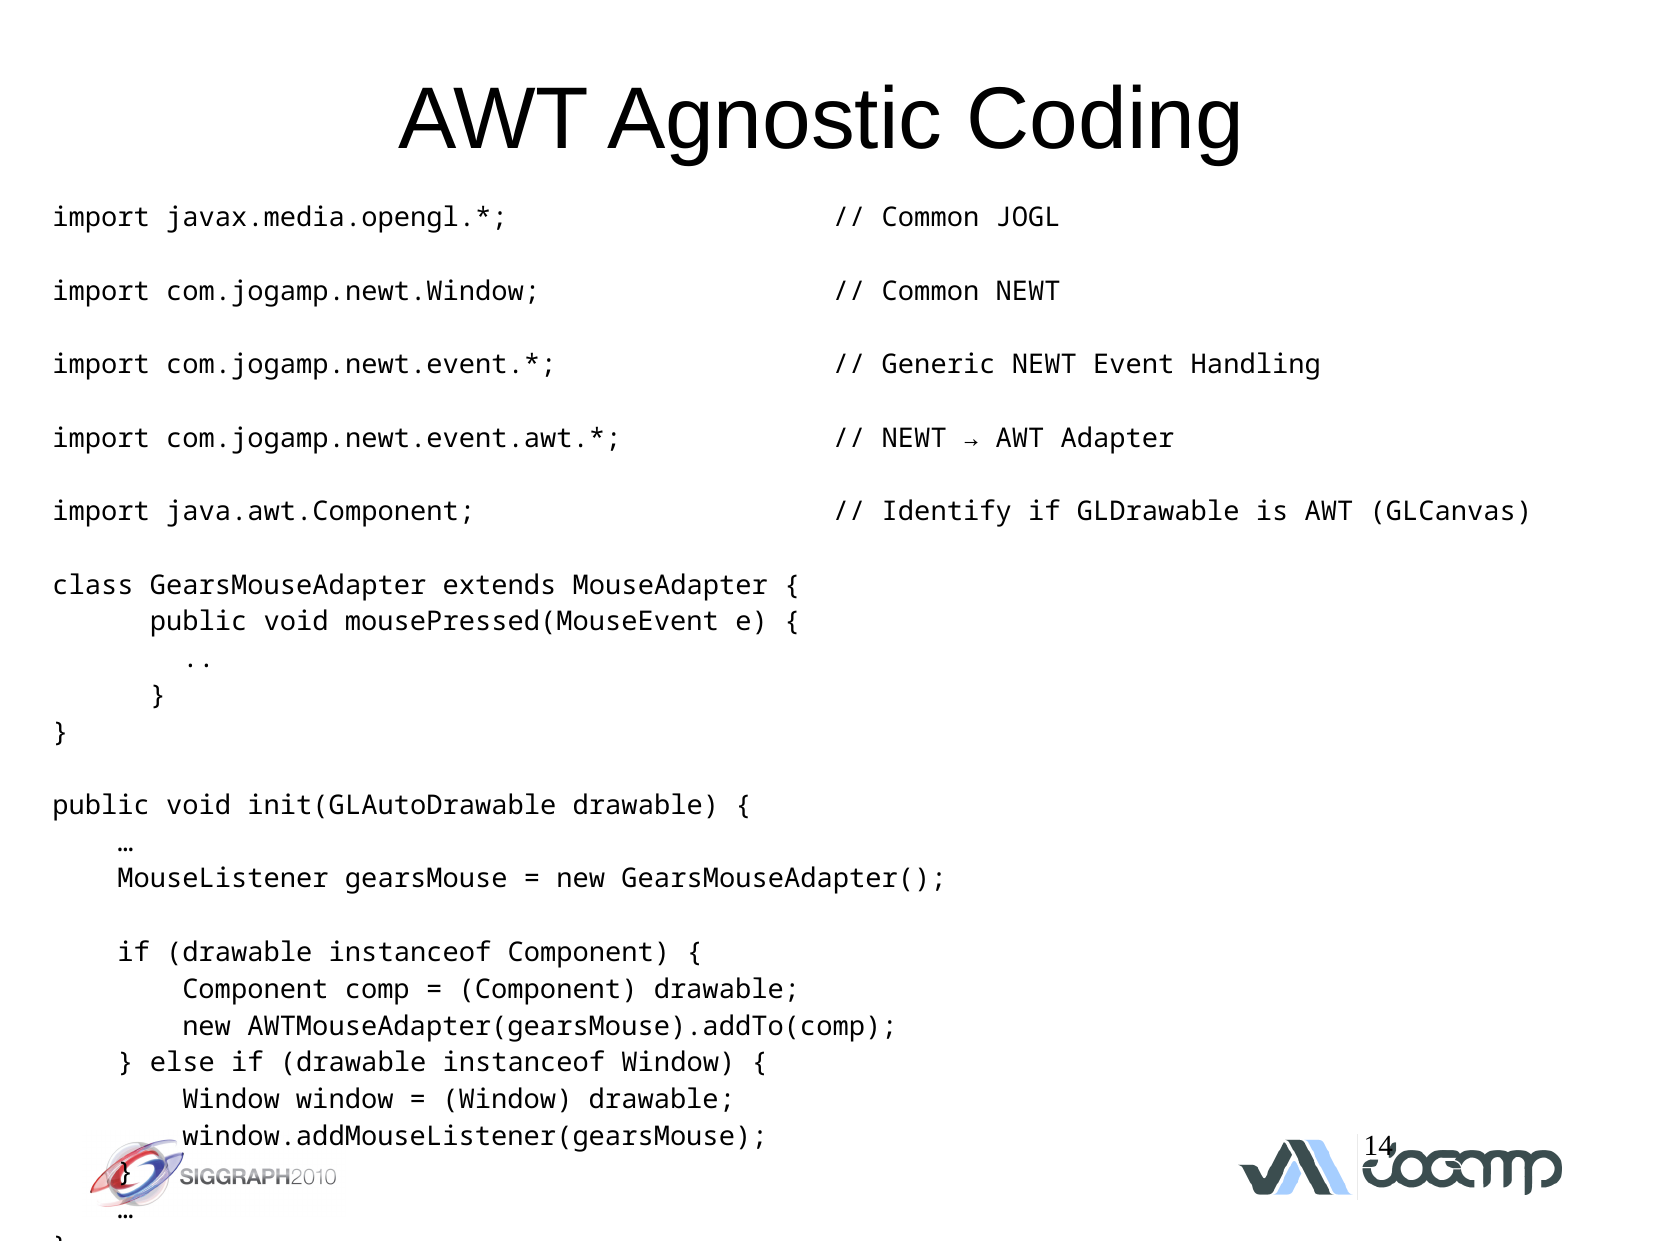

# AWT Agnostic Coding
import javax.media.opengl.*; // Common JOGL
import com.jogamp.newt.Window; // Common NEWT
import com.jogamp.newt.event.*; // Generic NEWT Event Handling
import com.jogamp.newt.event.awt.*; // NEWT → AWT Adapter
import java.awt.Component; // Identify if GLDrawable is AWT (GLCanvas)
class GearsMouseAdapter extends MouseAdapter {
 public void mousePressed(MouseEvent e) {
 ..
 }
}
public void init(GLAutoDrawable drawable) {
 …
 MouseListener gearsMouse = new GearsMouseAdapter();
 if (drawable instanceof Component) {
 Component comp = (Component) drawable;
 new AWTMouseAdapter(gearsMouse).addTo(comp);
 } else if (drawable instanceof Window) {
 Window window = (Window) drawable;
 window.addMouseListener(gearsMouse);
 }
 …
}
14